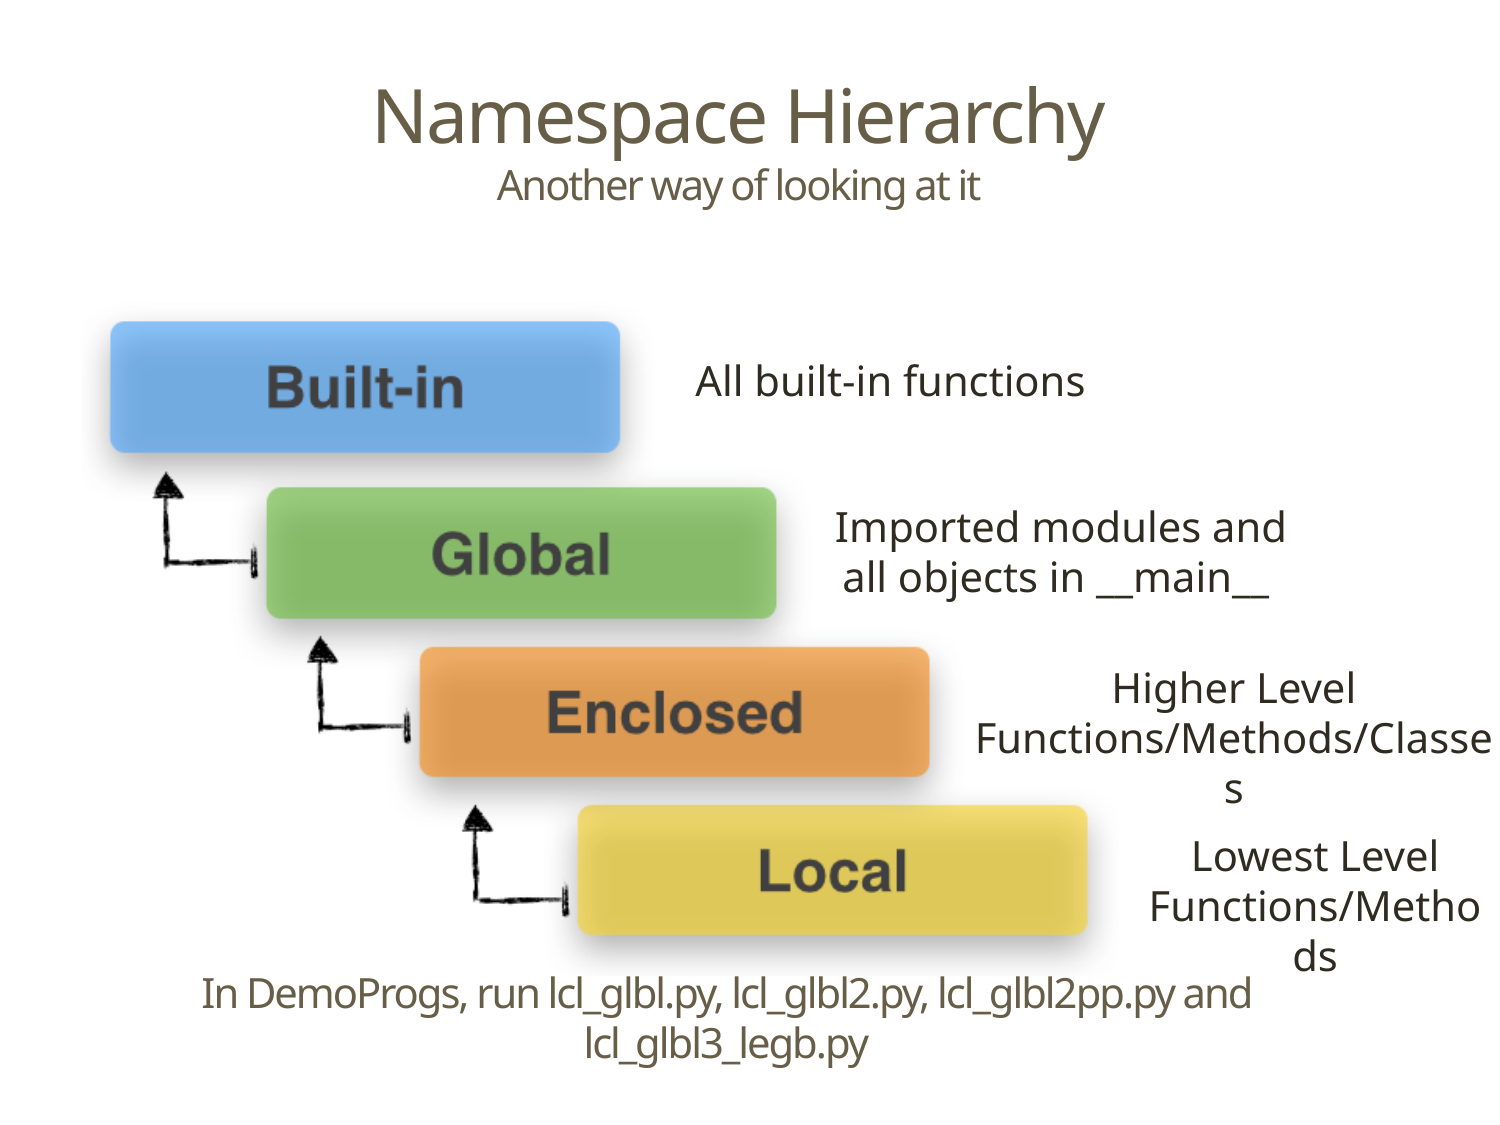

# Namespace Hierarchy Another way of looking at it
All built-in functions
Imported modules and all objects in __main__
Higher Level Functions/Methods/Classes
Lowest Level Functions/Methods
In DemoProgs, run lcl_glbl.py, lcl_glbl2.py, lcl_glbl2pp.py and lcl_glbl3_legb.py